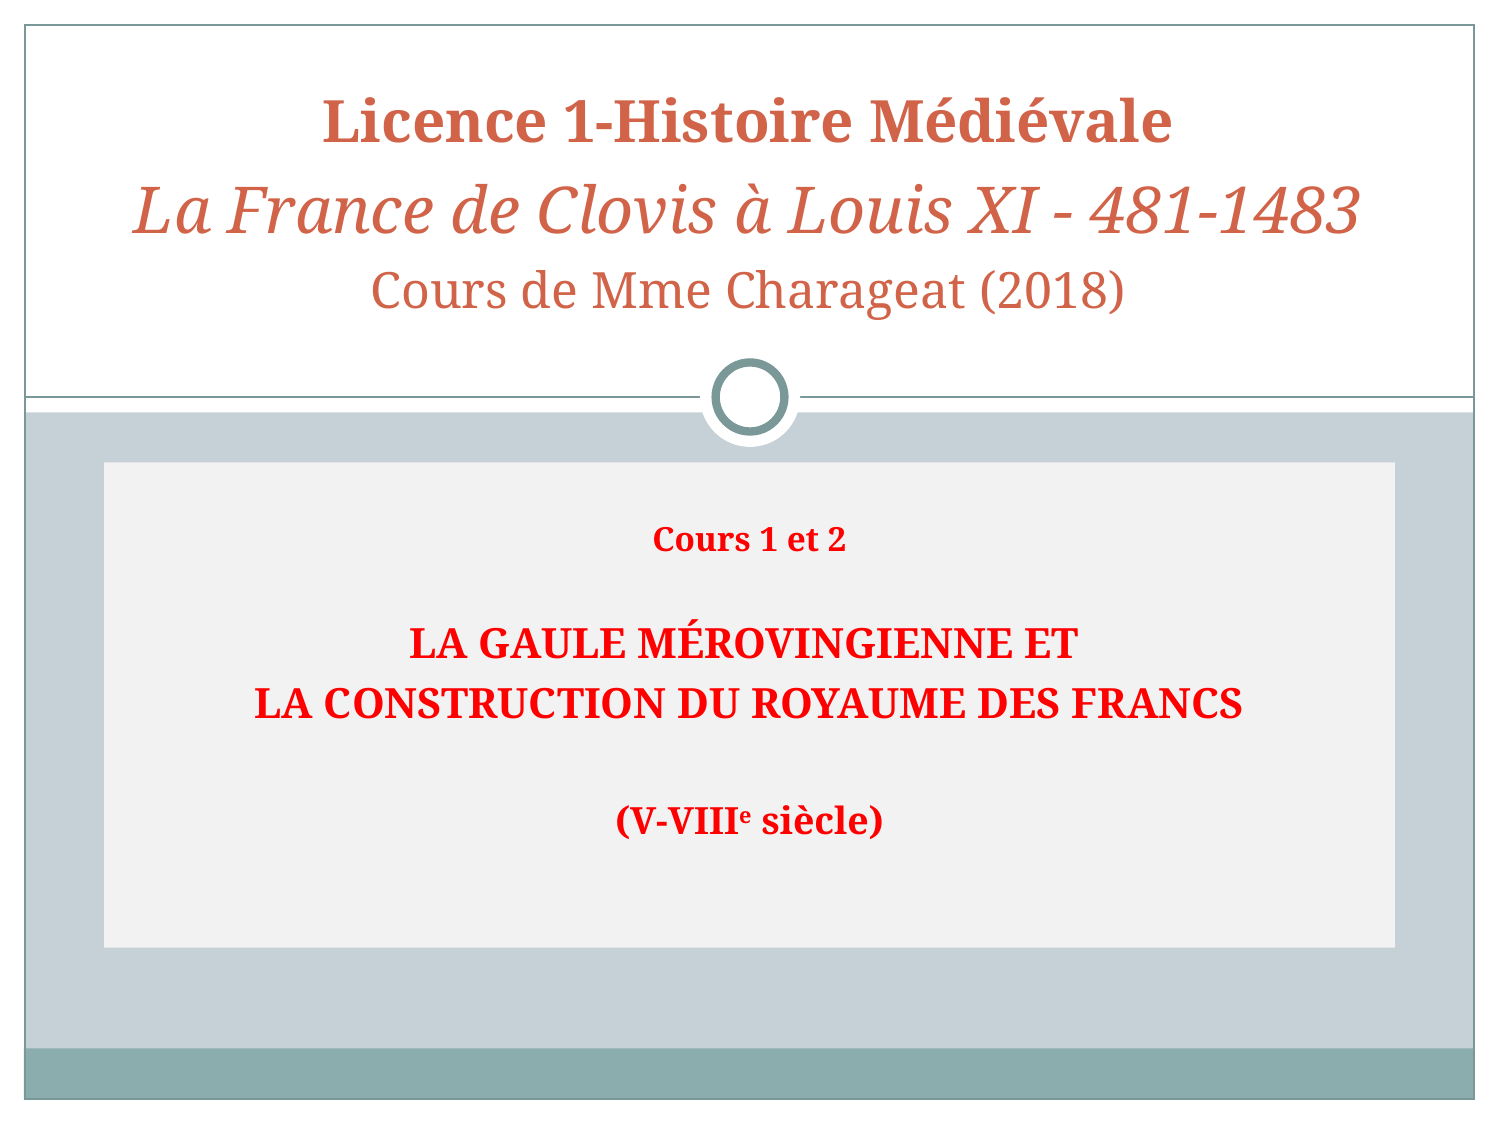

Licence 1-Histoire Médiévale
La France de Clovis à Louis XI - 481-1483
Cours de Mme Charageat (2018)
# Cours 1 et 2
LA GAULE MÉROVINGIENNE ET
LA CONSTRUCTION DU ROYAUME DES FRANCS
(V-VIIIe siècle)